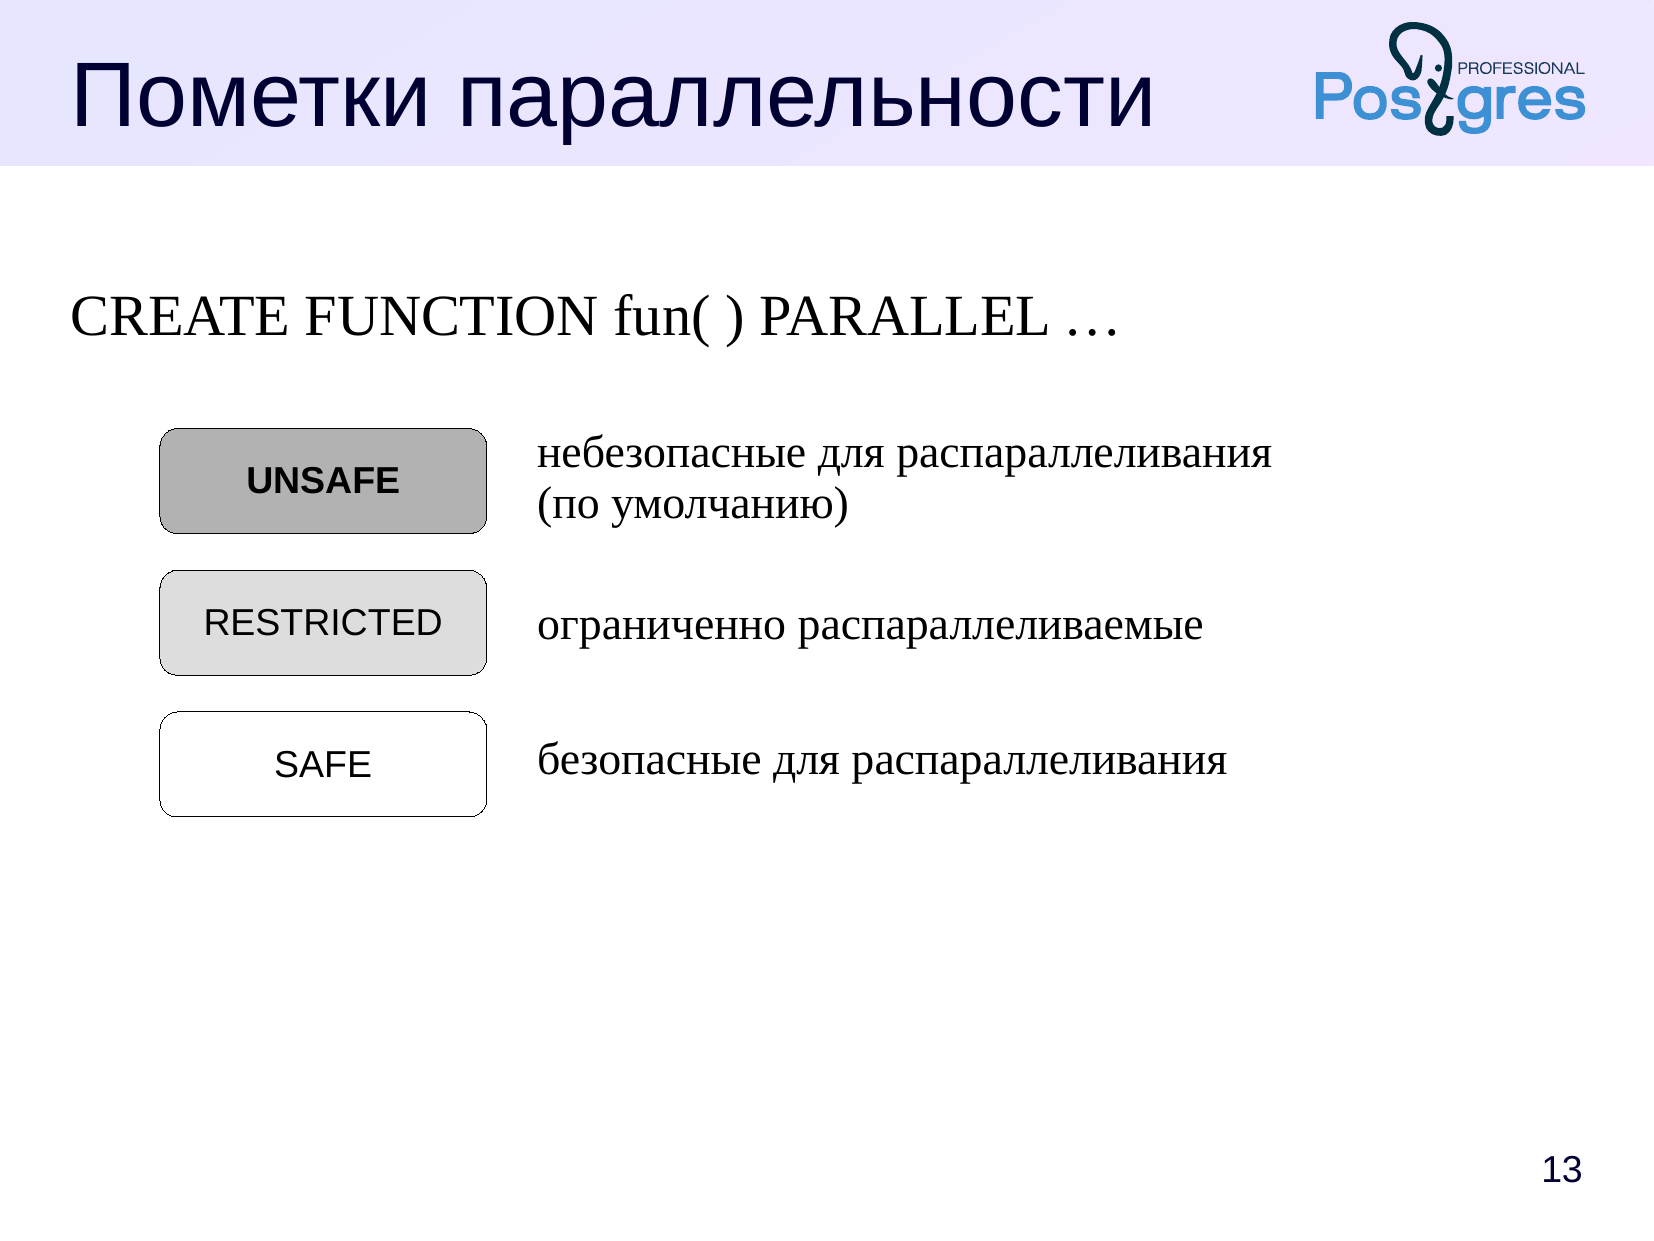

Пометки параллельности
# CREATE FUNCTION fun( ) PARALLEL …
небезопасные для распараллеливания
(по умолчанию)
UNSAFE
RESTRICTED
ограниченно распараллеливаемые
SAFE
безопасные для распараллеливания